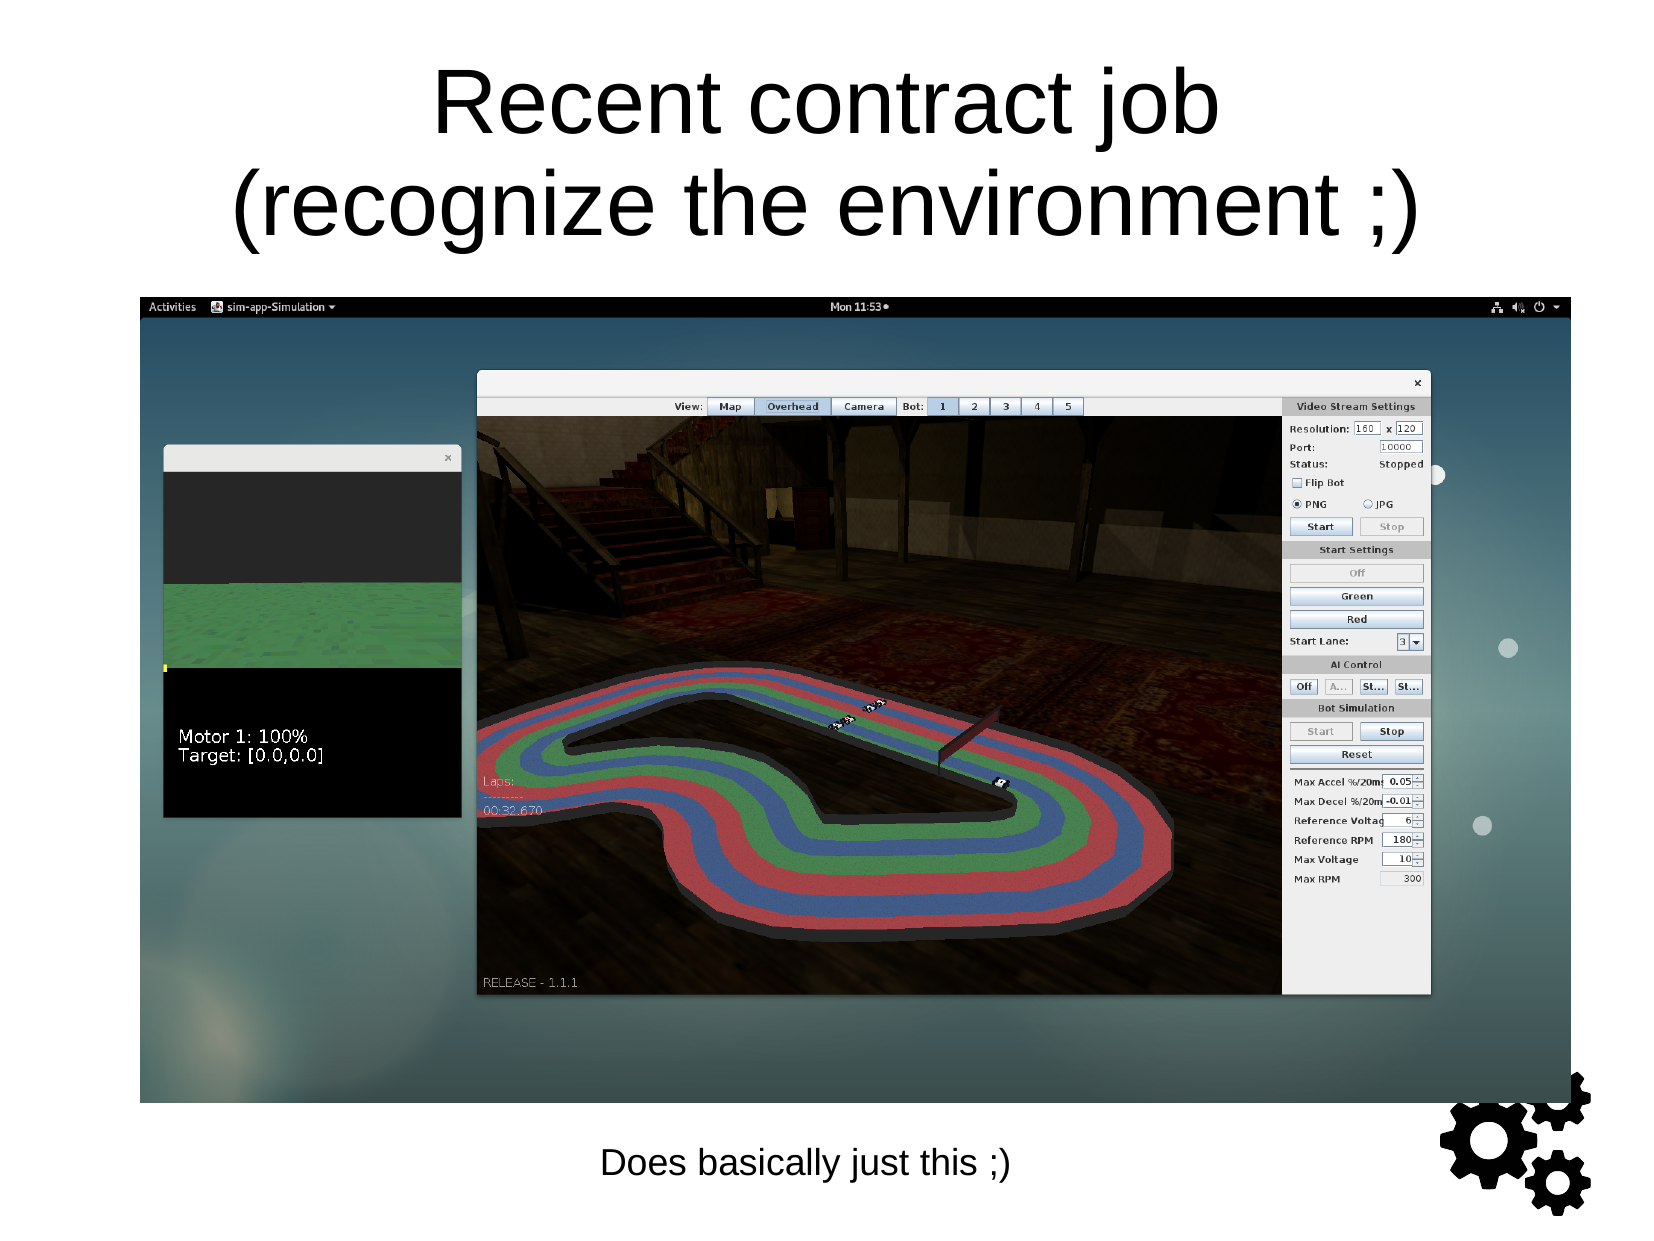

# Recent contract job (recognize the environment ;)
Does basically just this ;)